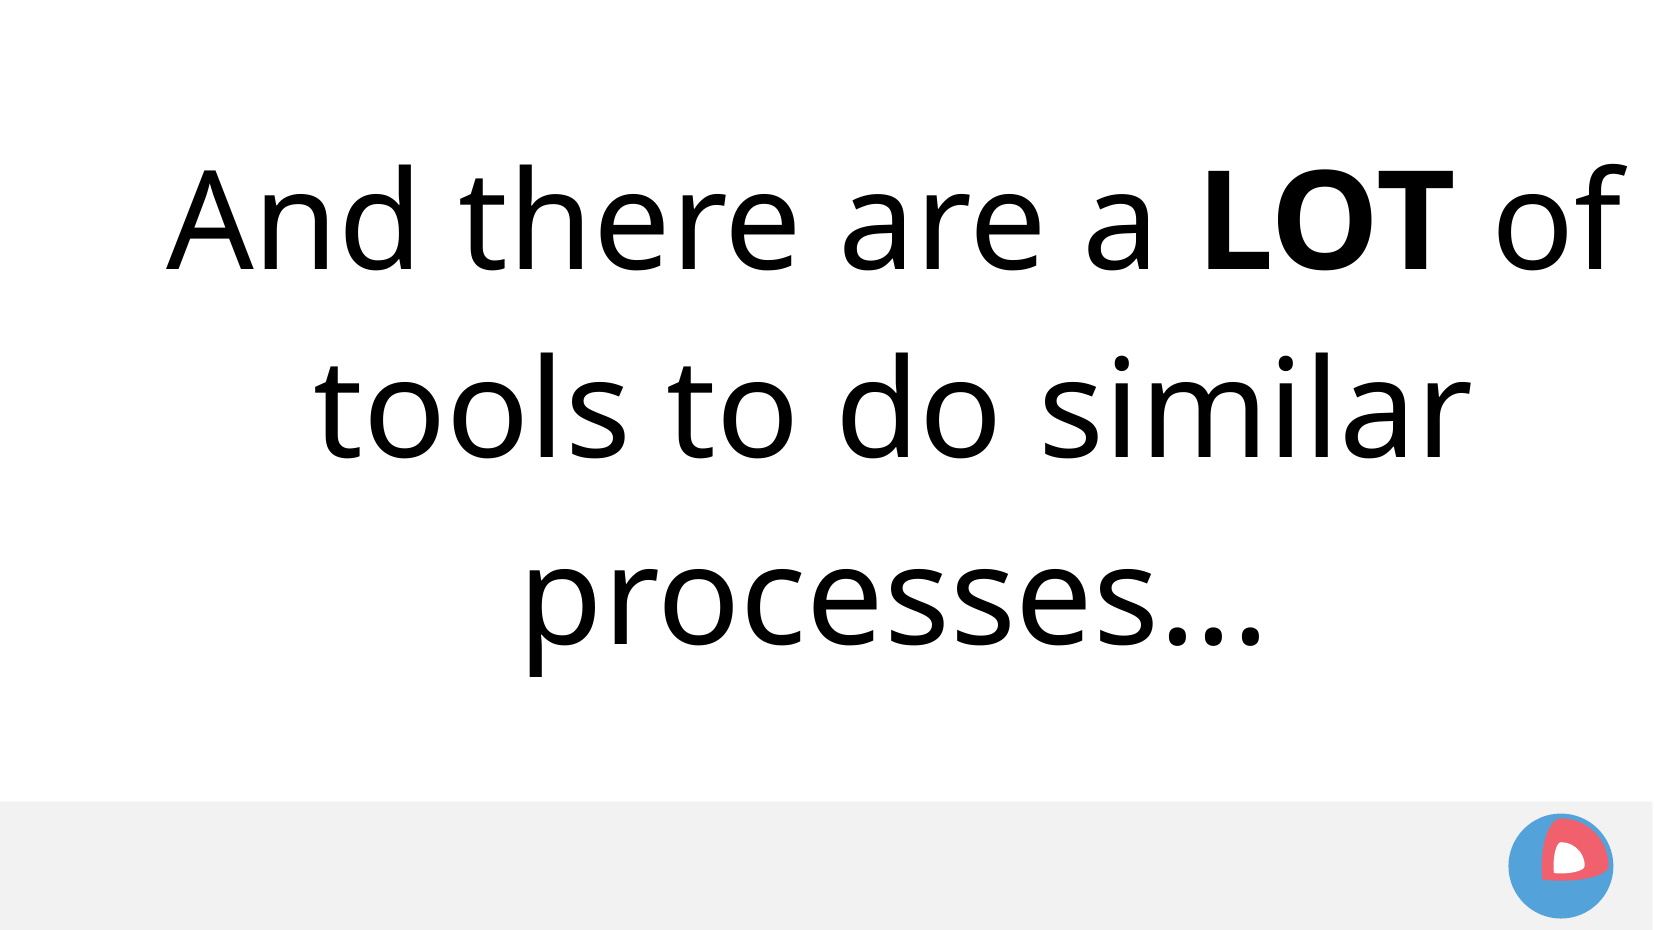

And there are a LOT of
tools to do similar
processes...